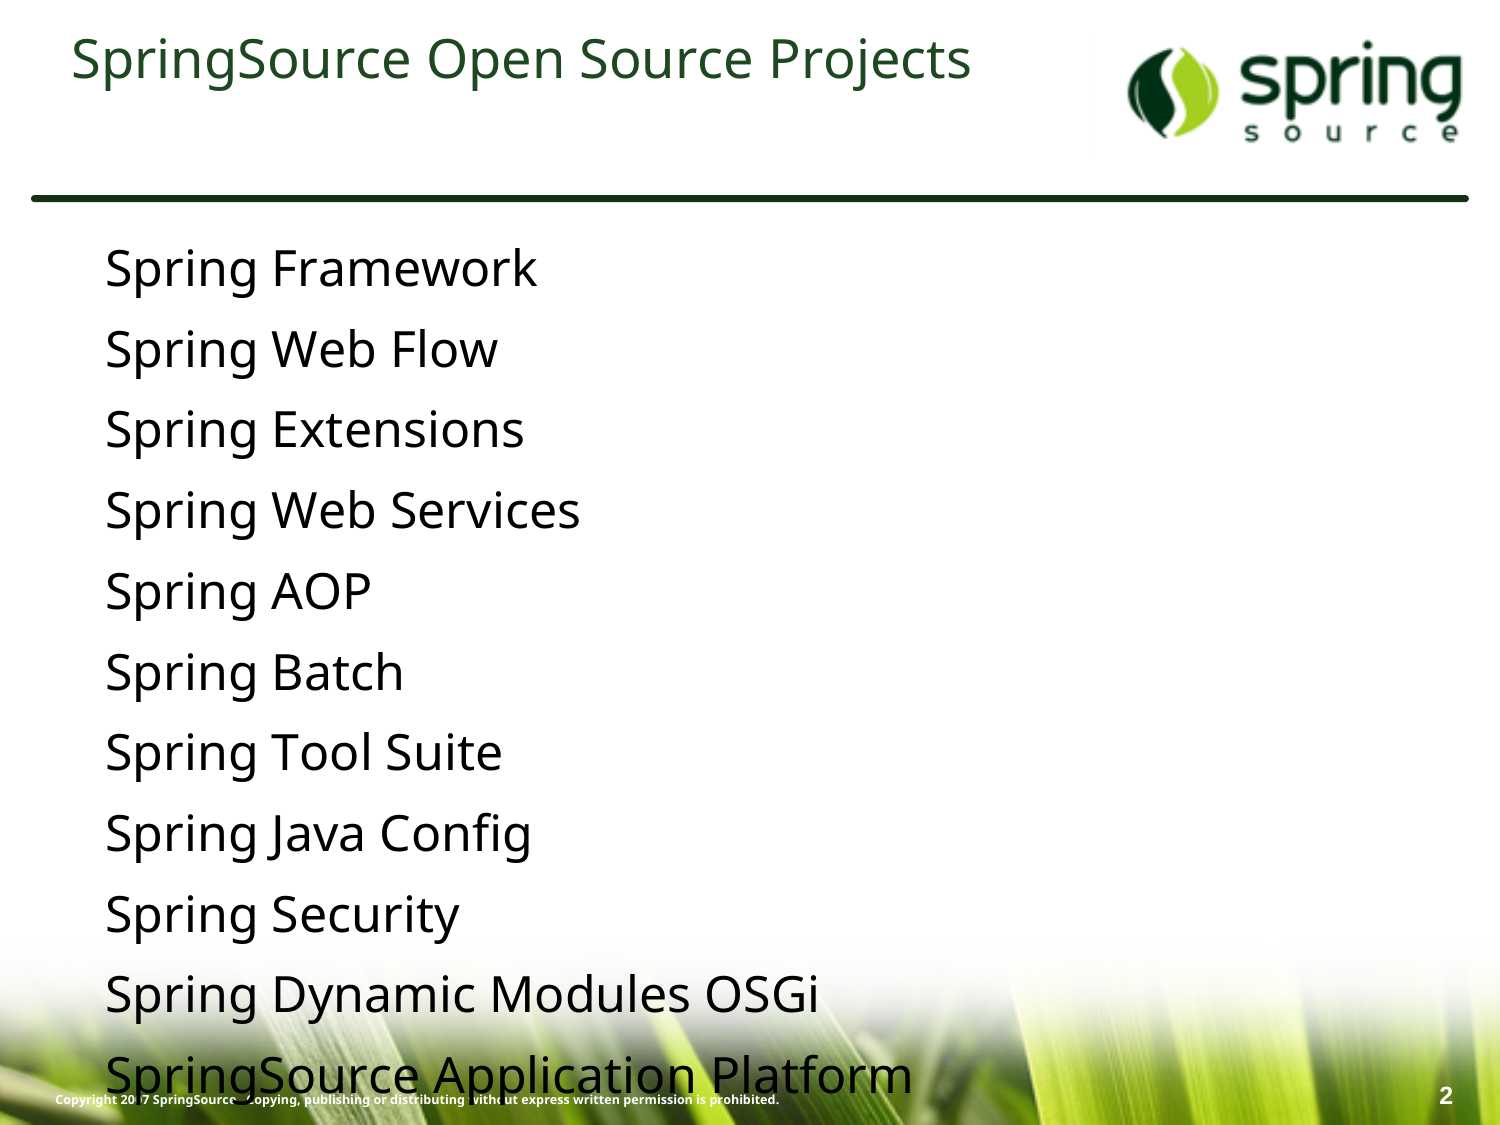

# SpringSource Open Source Projects
Spring Framework
Spring Web Flow
Spring Extensions
Spring Web Services
Spring AOP
Spring Batch
Spring Tool Suite
Spring Java Config
Spring Security
Spring Dynamic Modules OSGi
SpringSource Application Platform